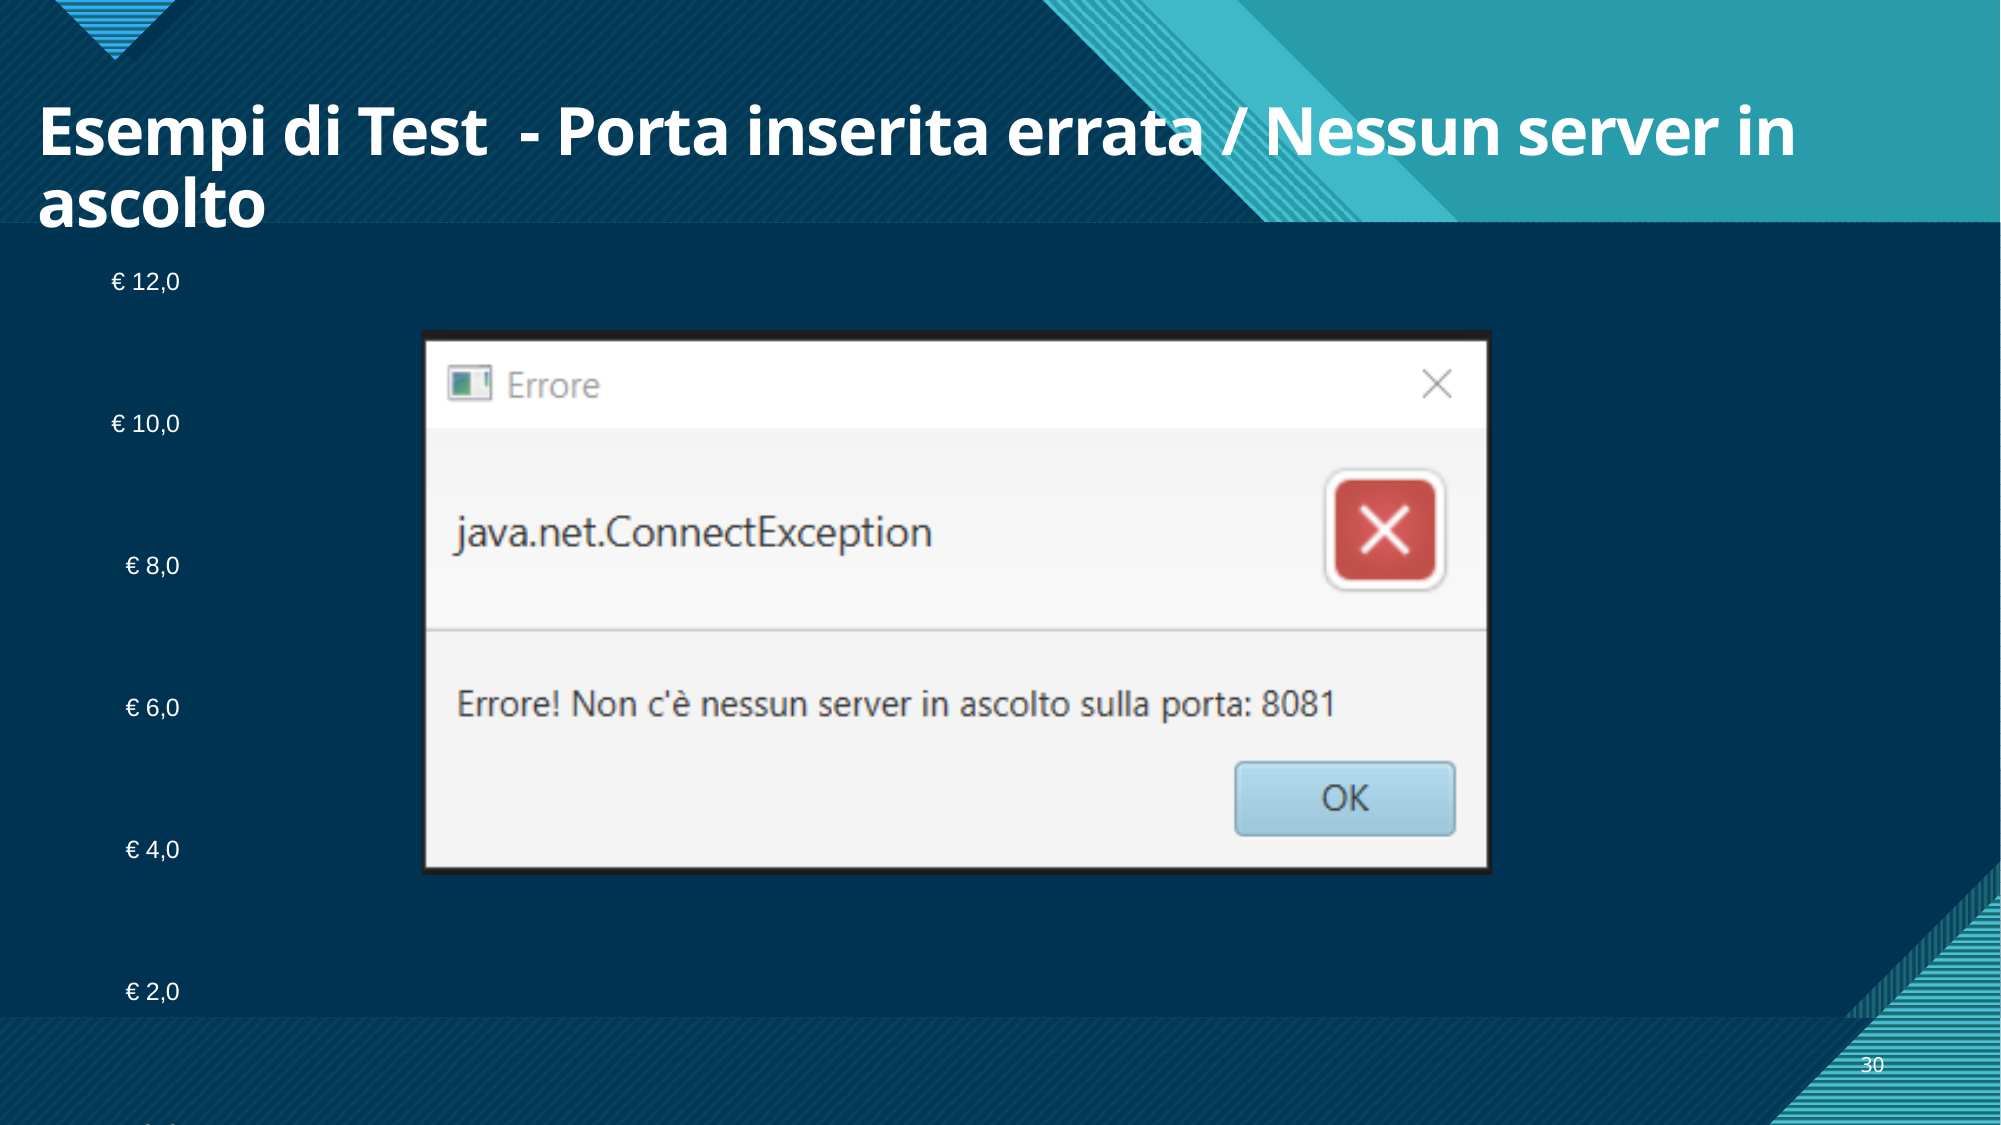

Esempi di Test - Porta inserita errata / Nessun server in ascolto
[unsupported chart]